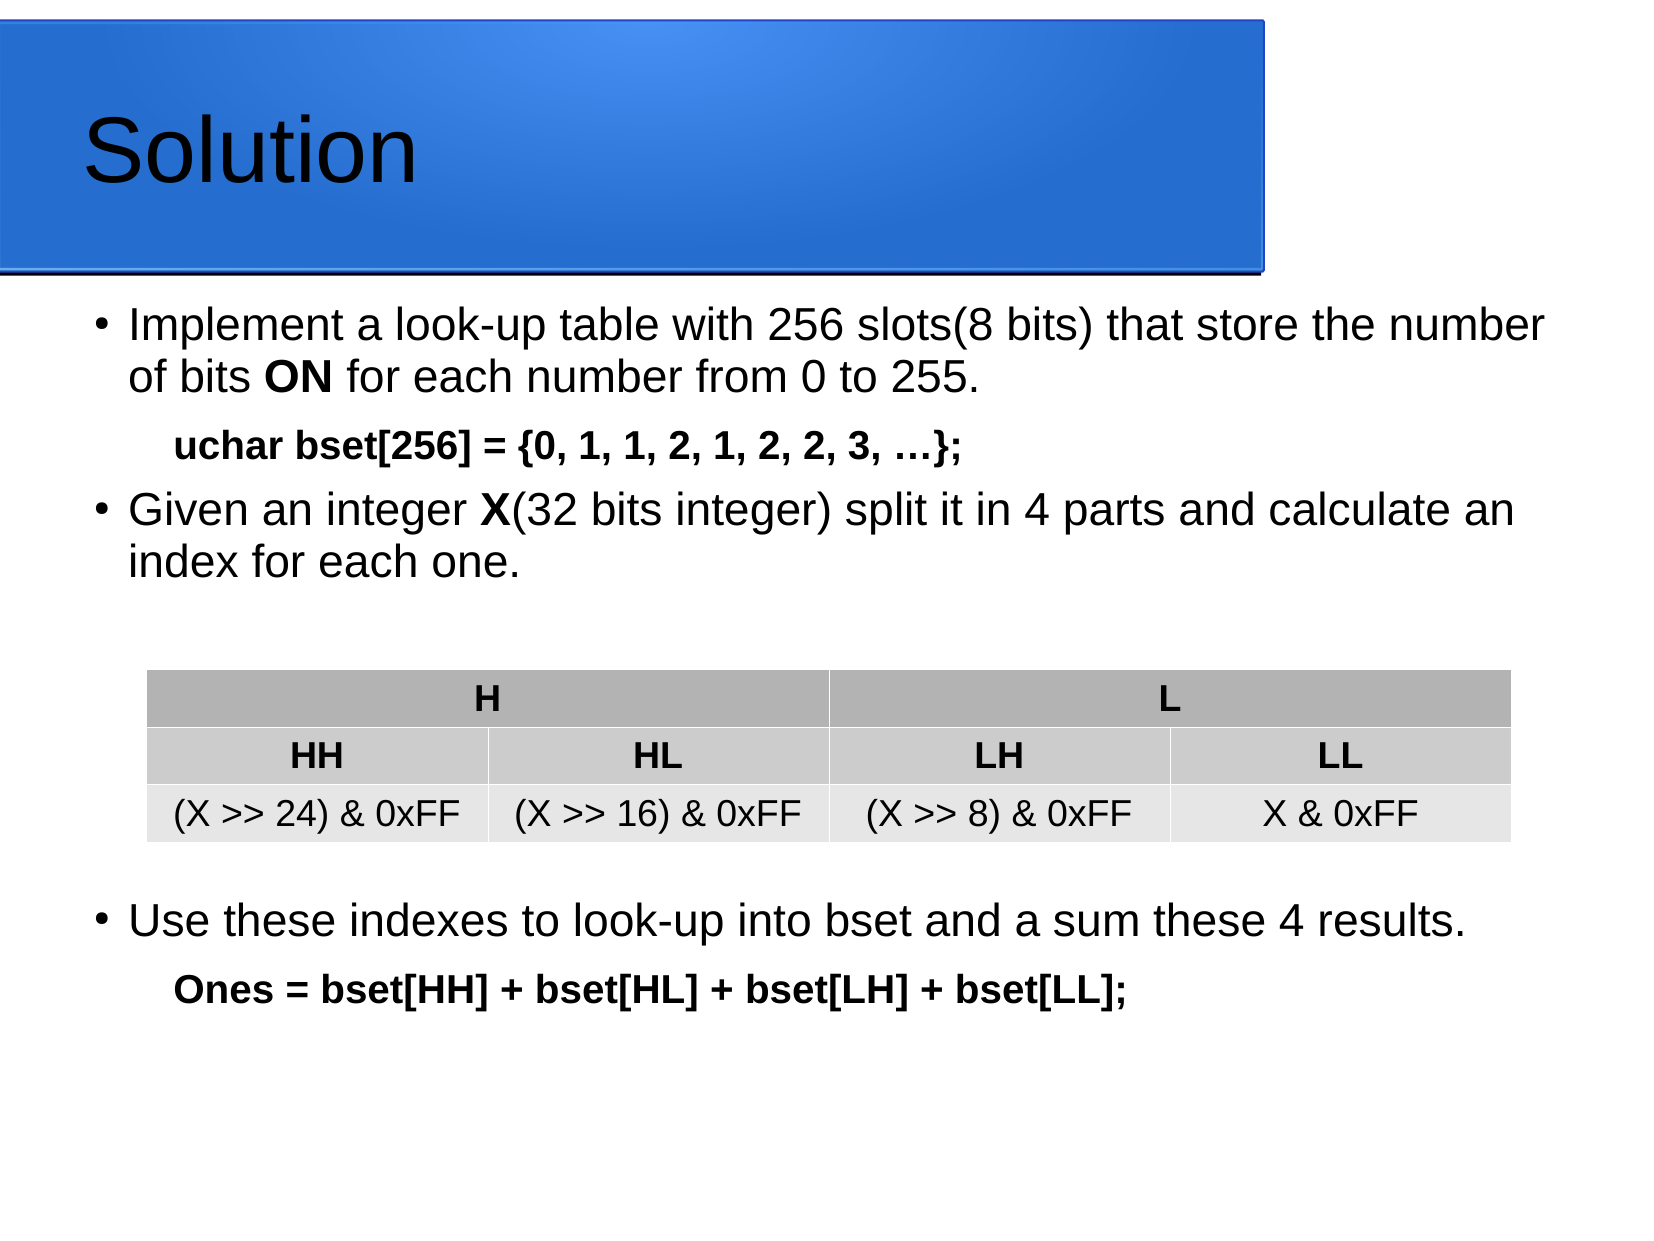

# Solution
Implement a look-up table with 256 slots(8 bits) that store the number of bits ON for each number from 0 to 255.
uchar bset[256] = {0, 1, 1, 2, 1, 2, 2, 3, …};
Given an integer X(32 bits integer) split it in 4 parts and calculate an index for each one.
Use these indexes to look-up into bset and a sum these 4 results.
Ones = bset[HH] + bset[HL] + bset[LH] + bset[LL];
| H | | L | |
| --- | --- | --- | --- |
| HH | HL | LH | LL |
| (X >> 24) & 0xFF | (X >> 16) & 0xFF | (X >> 8) & 0xFF | X & 0xFF |